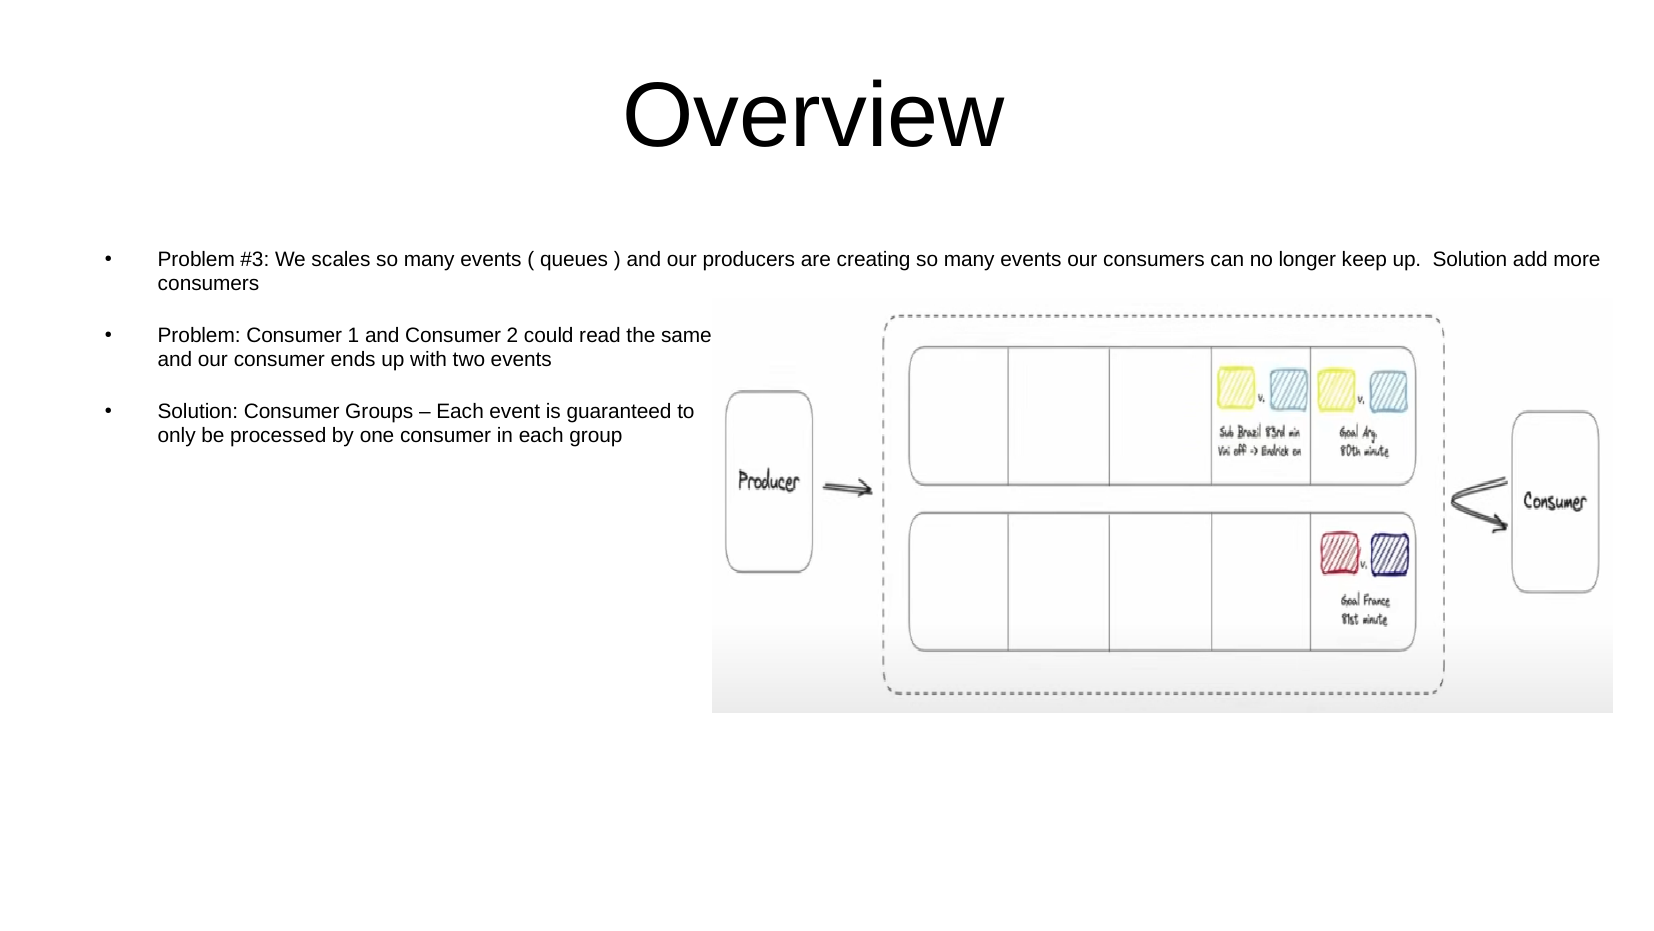

# Overview
Problem #3: We scales so many events ( queues ) and our producers are creating so many events our consumers can no longer keep up. Solution add more consumers
Problem: Consumer 1 and Consumer 2 could read the same goal
and our consumer ends up with two events
Solution: Consumer Groups – Each event is guaranteed to
only be processed by one consumer in each group